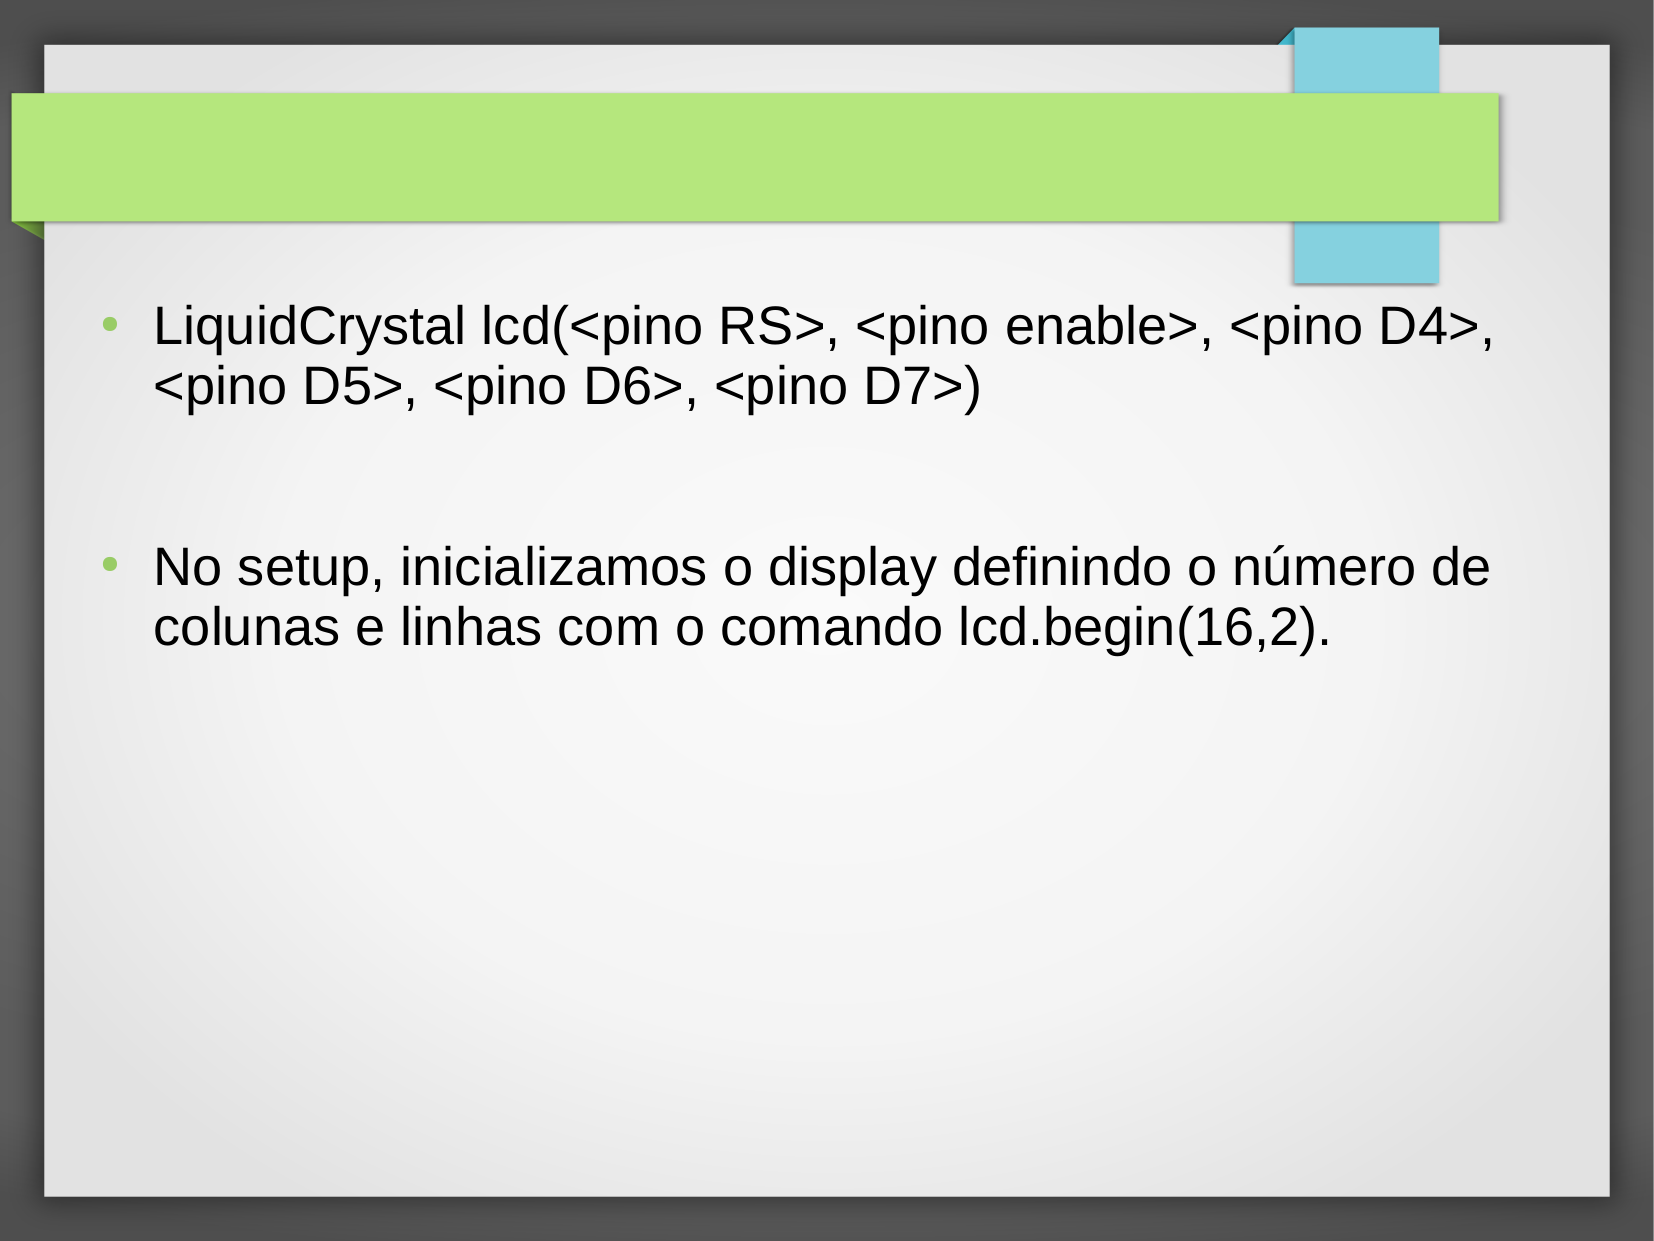

# LiquidCrystal lcd(<pino RS>, <pino enable>, <pino D4>, <pino D5>, <pino D6>, <pino D7>)
No setup, inicializamos o display definindo o número de colunas e linhas com o comando lcd.begin(16,2).